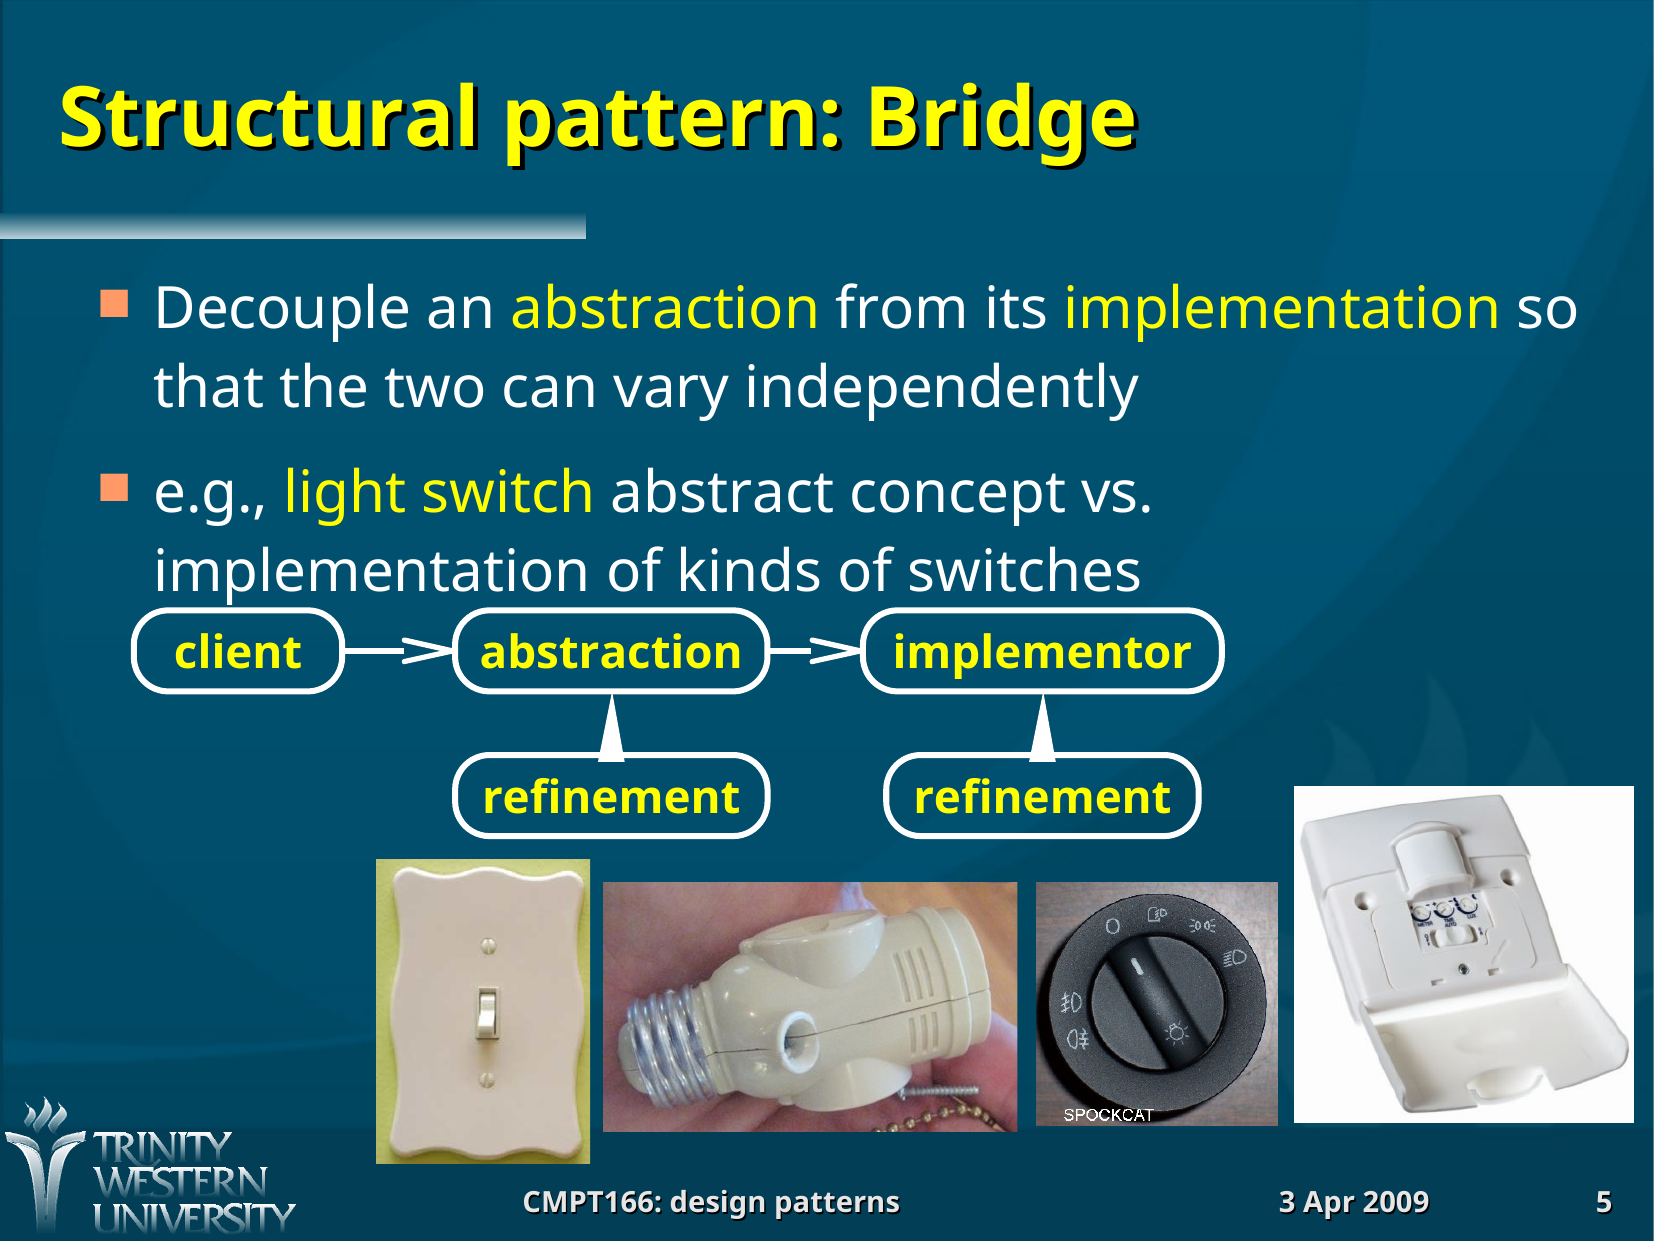

# Structural pattern: Bridge
Decouple an abstraction from its implementation so that the two can vary independently
e.g., light switch abstract concept vs.
implementation of kinds of switches
client
abstraction
implementor
refinement
refinement
CMPT166: design patterns
3 Apr 2009
5